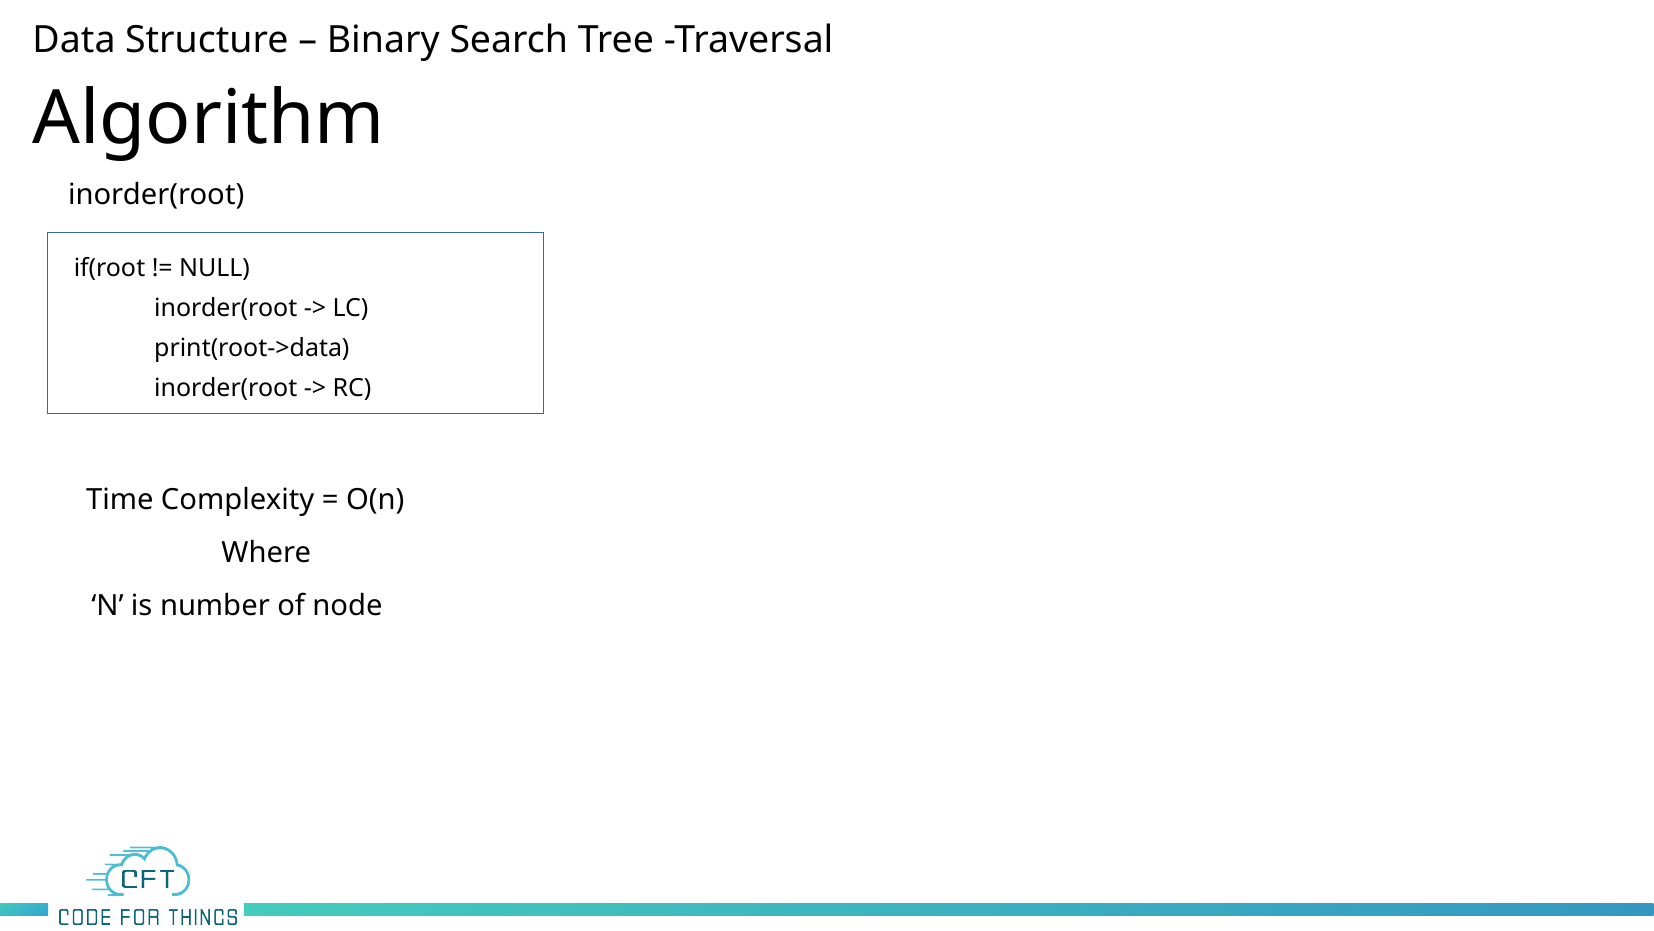

# Data Structure – Binary Search Tree -Traversal Algorithm
inorder(root)
if(root != NULL)
 	 inorder(root -> LC)
	 print(root->data)
	 inorder(root -> RC)
Time Complexity = O(n)
Where
‘N’ is number of node